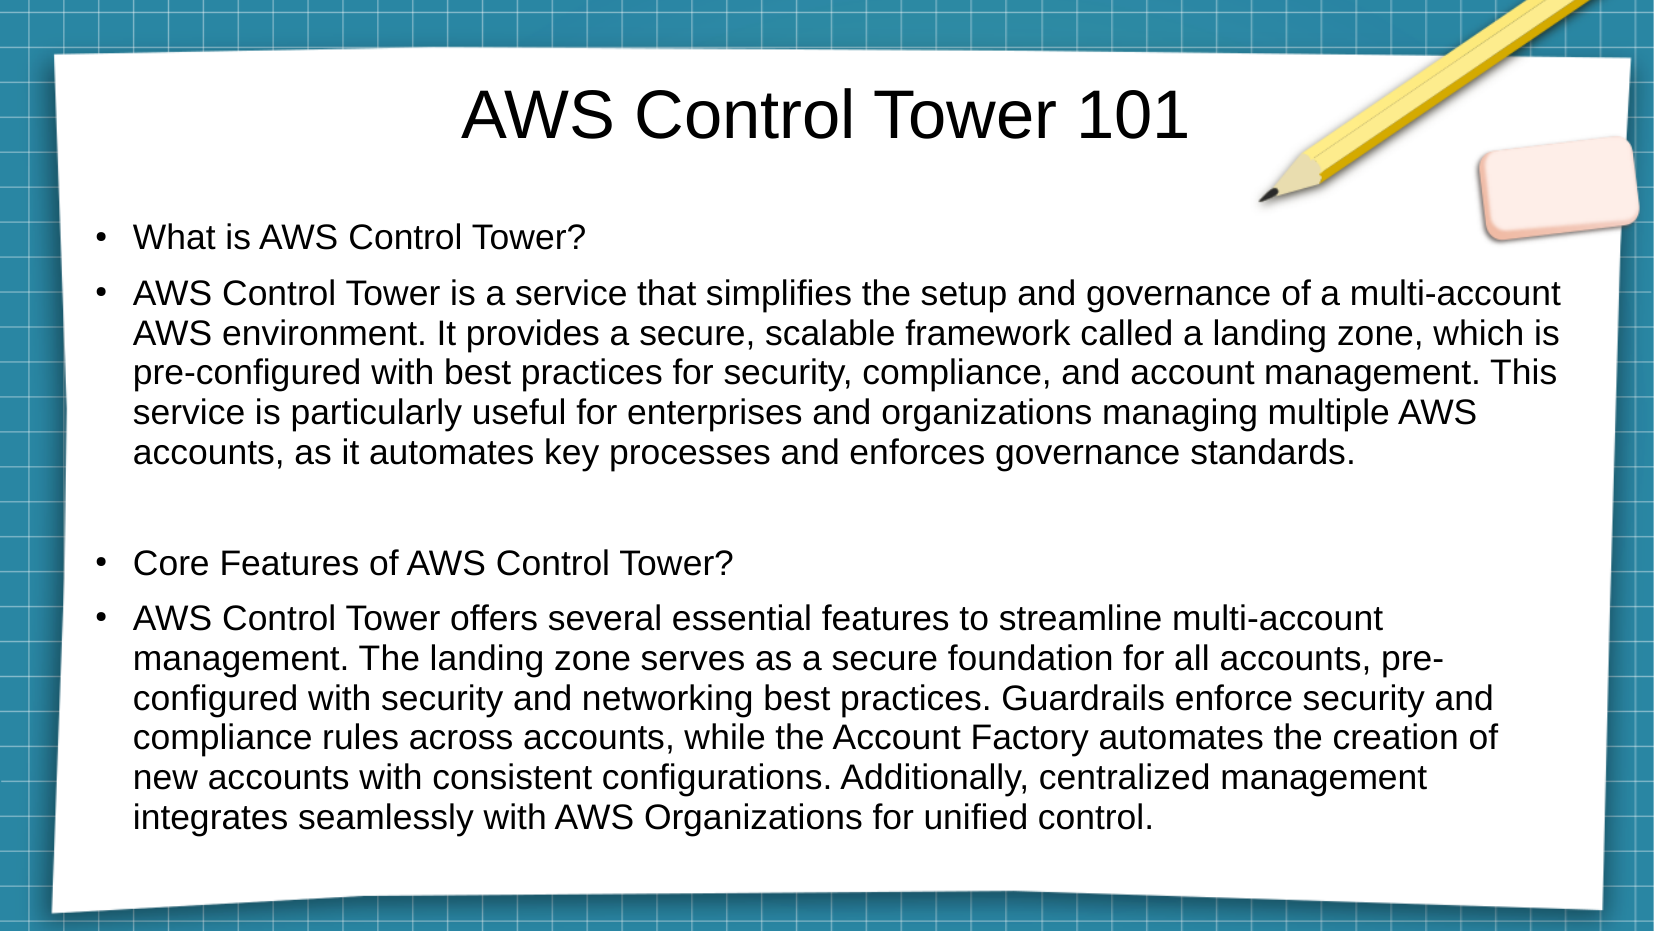

# AWS Control Tower 101
What is AWS Control Tower?
AWS Control Tower is a service that simplifies the setup and governance of a multi-account AWS environment. It provides a secure, scalable framework called a landing zone, which is pre-configured with best practices for security, compliance, and account management. This service is particularly useful for enterprises and organizations managing multiple AWS accounts, as it automates key processes and enforces governance standards.
Core Features of AWS Control Tower?
AWS Control Tower offers several essential features to streamline multi-account management. The landing zone serves as a secure foundation for all accounts, pre-configured with security and networking best practices. Guardrails enforce security and compliance rules across accounts, while the Account Factory automates the creation of new accounts with consistent configurations. Additionally, centralized management integrates seamlessly with AWS Organizations for unified control.